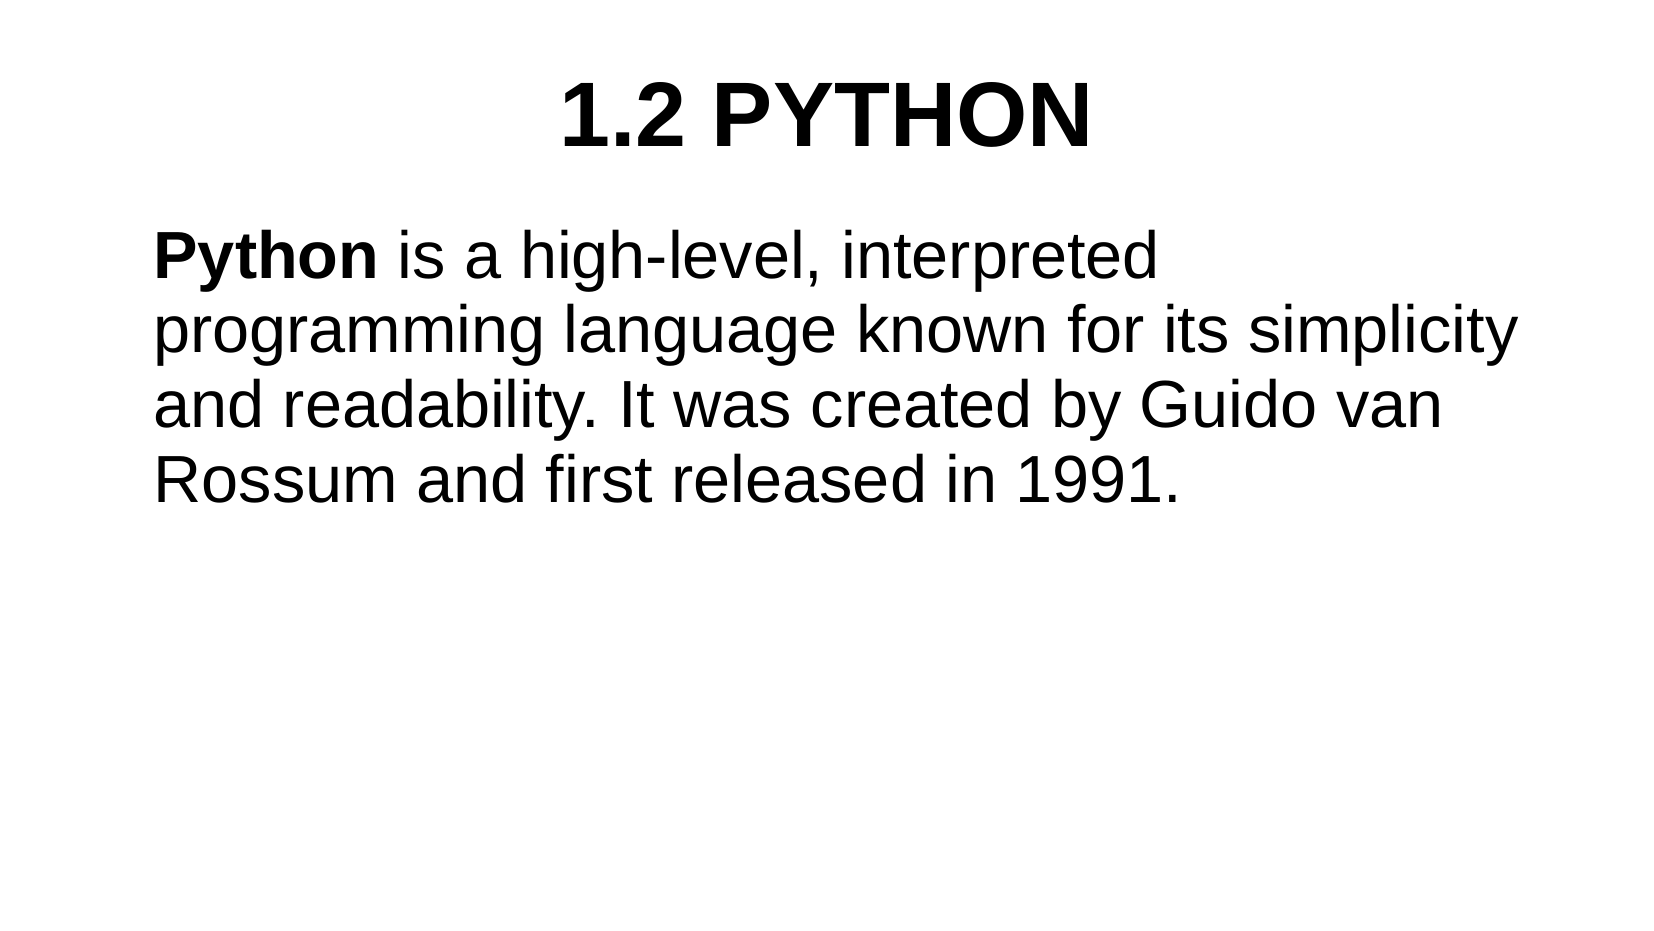

# 1.2 PYTHON
Python is a high-level, interpreted programming language known for its simplicity and readability. It was created by Guido van Rossum and first released in 1991.